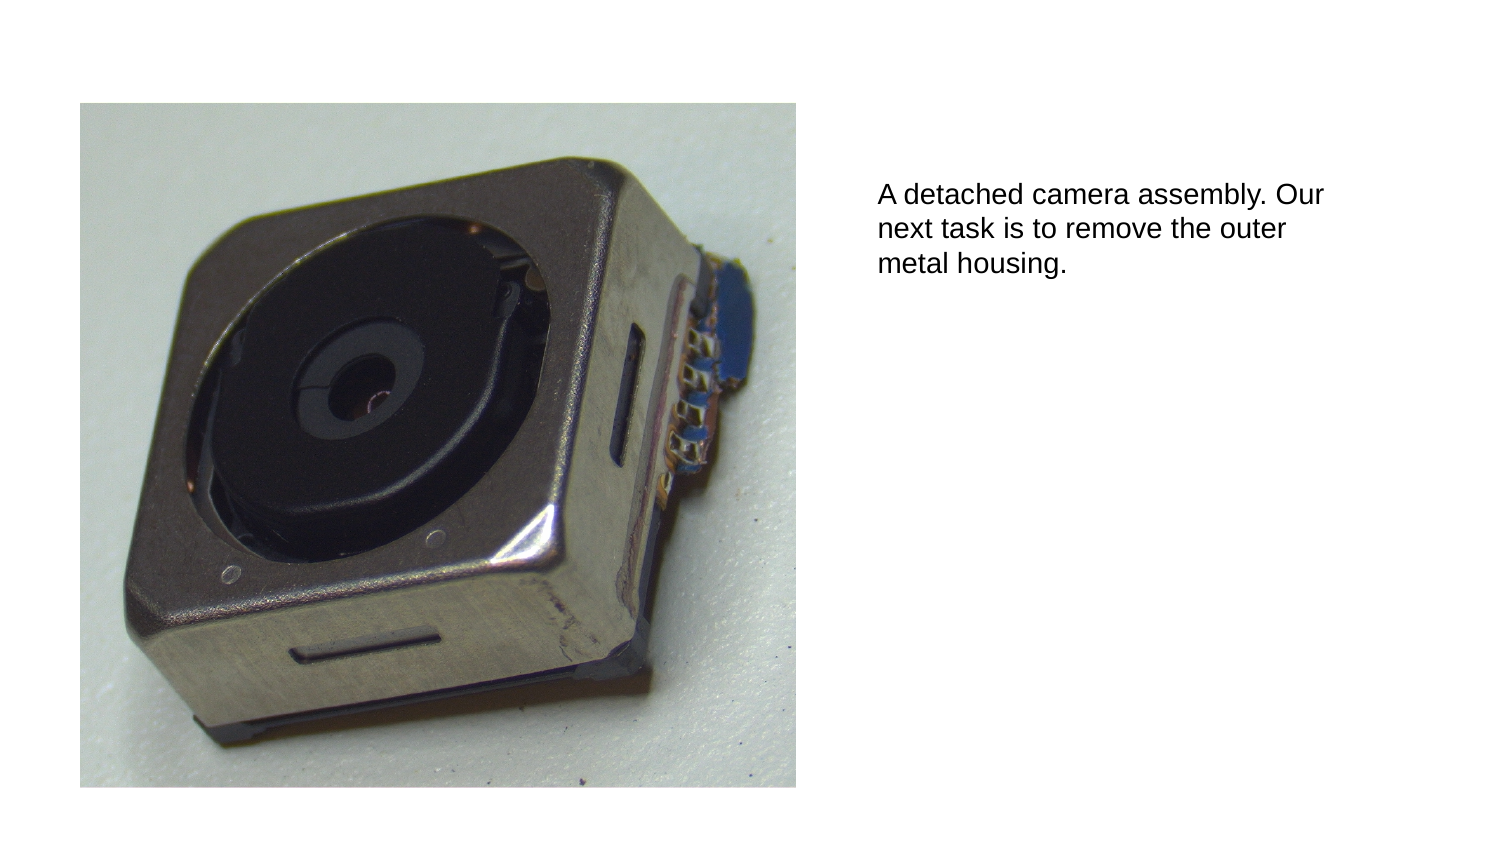

A detached camera assembly. Our next task is to remove the outer metal housing.